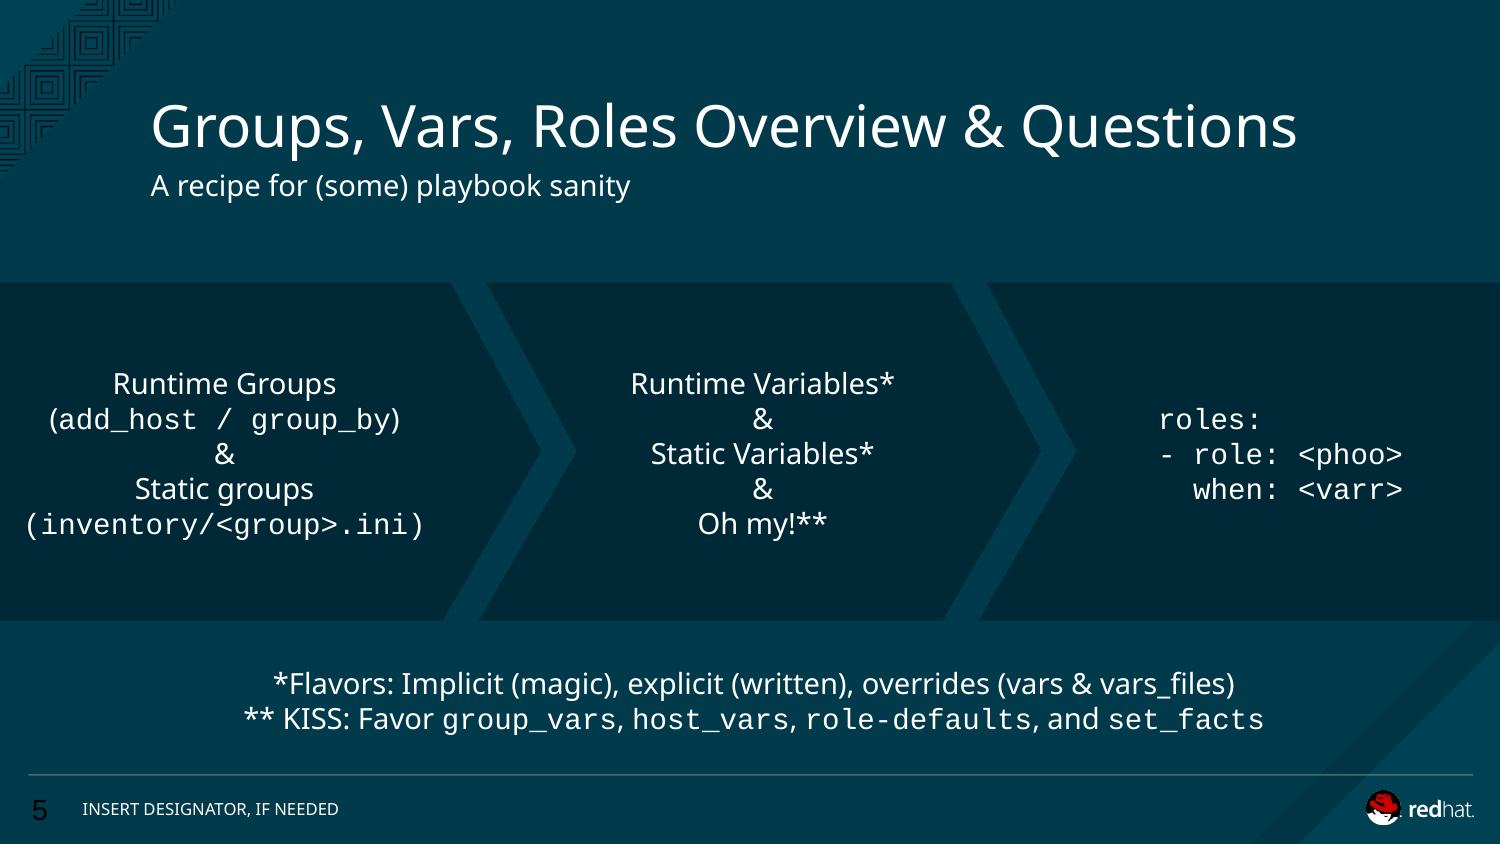

Groups, Vars, Roles Overview & Questions
A recipe for (some) playbook sanity
Runtime Groups
(add_host / group_by)
&
Static groups
(inventory/<group>.ini)
Runtime Variables*
&
Static Variables*
&
Oh my!**
roles:
- role: <phoo>
 when: <varr>
# *Flavors: Implicit (magic), explicit (written), overrides (vars & vars_files)
** KISS: Favor group_vars, host_vars, role-defaults, and set_facts